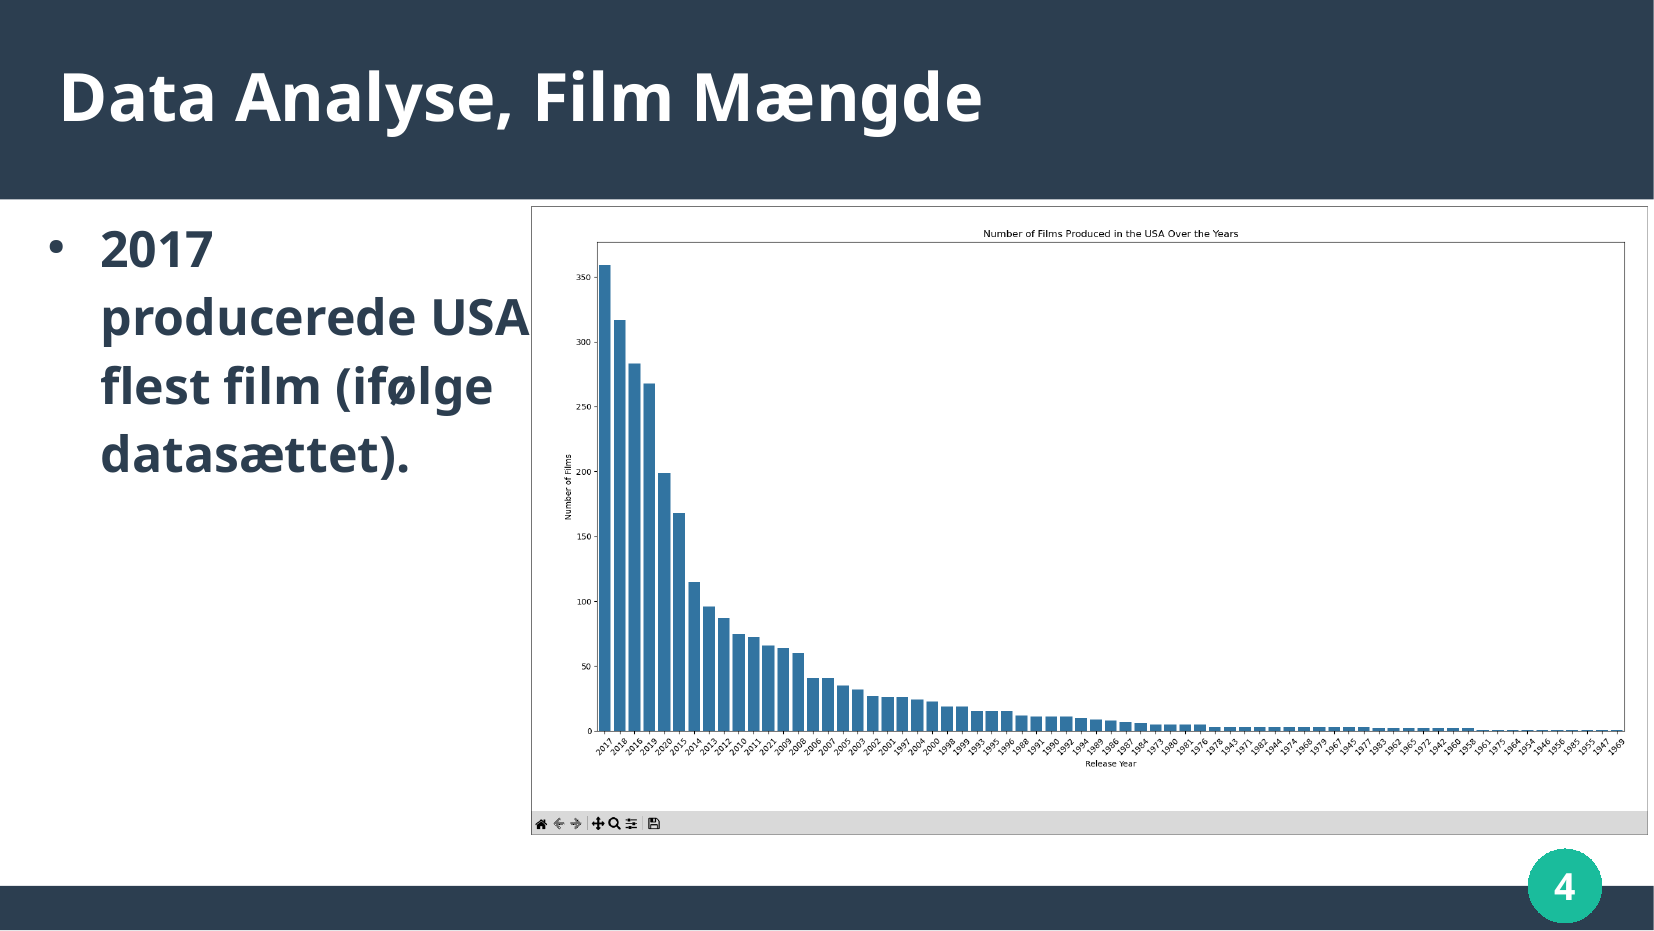

# Data Analyse, Film Mængde
2017 producerede USA flest film (ifølge datasættet).
4